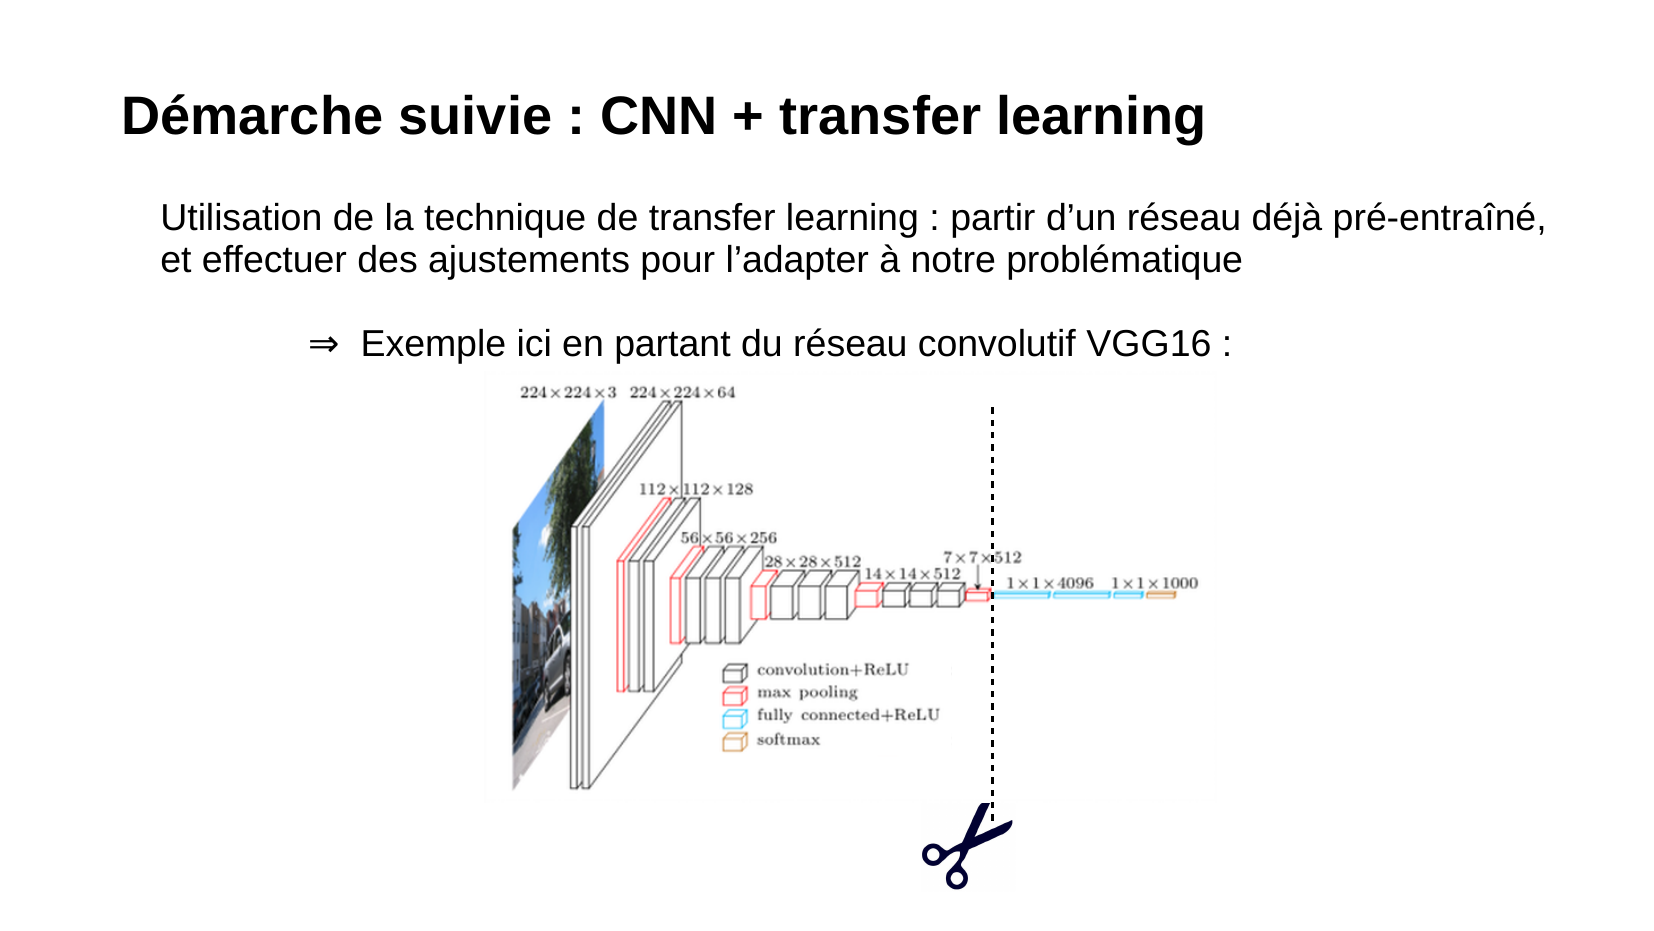

Démarche suivie : CNN + transfer learning
Utilisation de la technique de transfer learning : partir d’un réseau déjà pré-entraîné,
et effectuer des ajustements pour l’adapter à notre problématique
		⇒ Exemple ici en partant du réseau convolutif VGG16 :